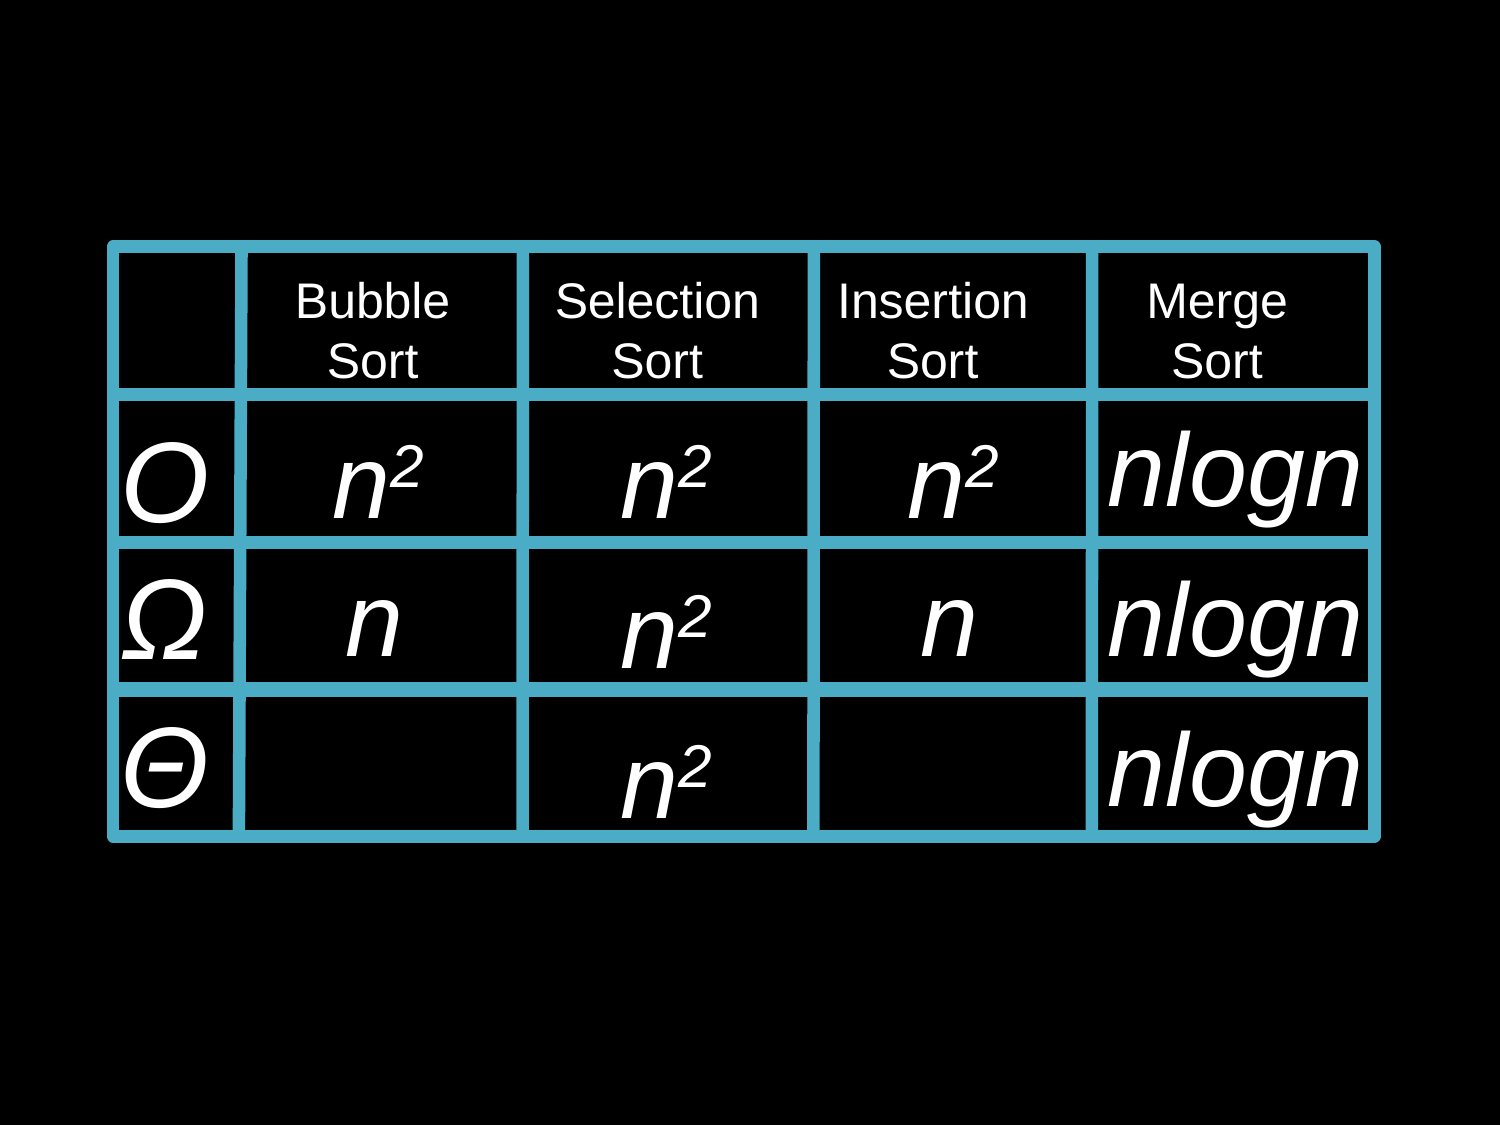

Bubble Sort
Selection Sort
Insertion Sort
Merge Sort
nlogn
O
n2
n2
n2
Ω
n
n
nlogn
n2
Θ
nlogn
n2